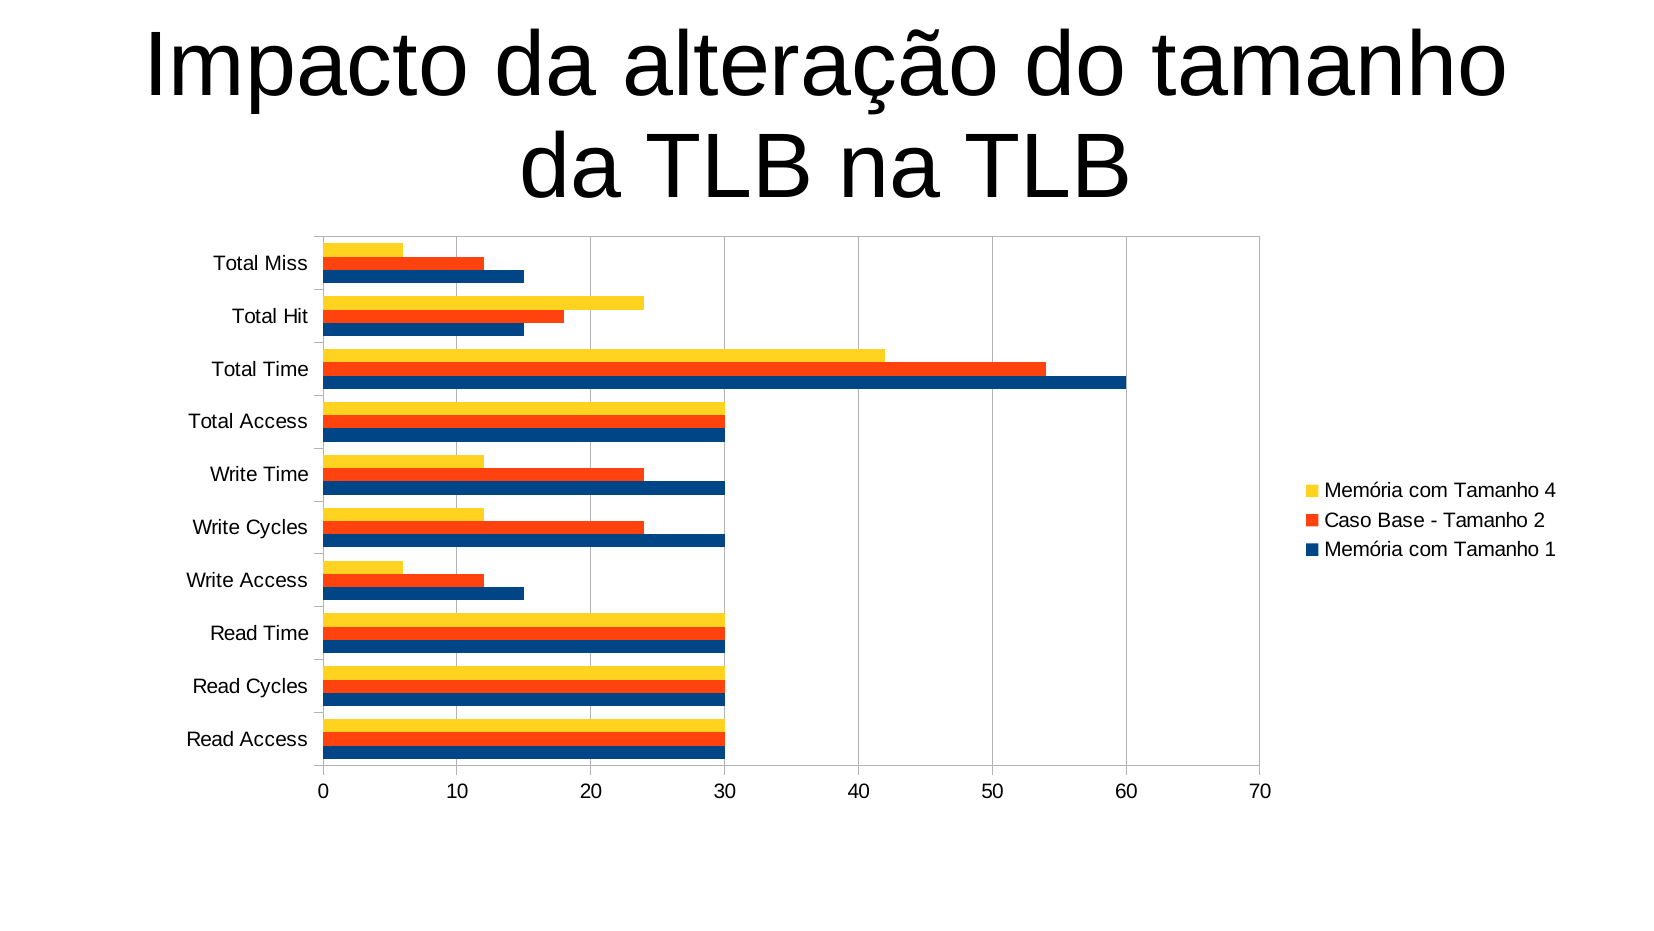

# Impacto da alteração do tamanho da TLB na TLB
### Chart
| Category | Memória com Tamanho 1 | Caso Base - Tamanho 2 | Memória com Tamanho 4 |
|---|---|---|---|
| Read Access | 30.0 | 30.0 | 30.0 |
| Read Cycles | 30.0 | 30.0 | 30.0 |
| Read Time | 30.0 | 30.0 | 30.0 |
| Write Access | 15.0 | 12.0 | 6.0 |
| Write Cycles | 30.0 | 24.0 | 12.0 |
| Write Time | 30.0 | 24.0 | 12.0 |
| Total Access | 30.0 | 30.0 | 30.0 |
| Total Time | 60.0 | 54.0 | 42.0 |
| Total Hit | 15.0 | 18.0 | 24.0 |
| Total Miss | 15.0 | 12.0 | 6.0 |